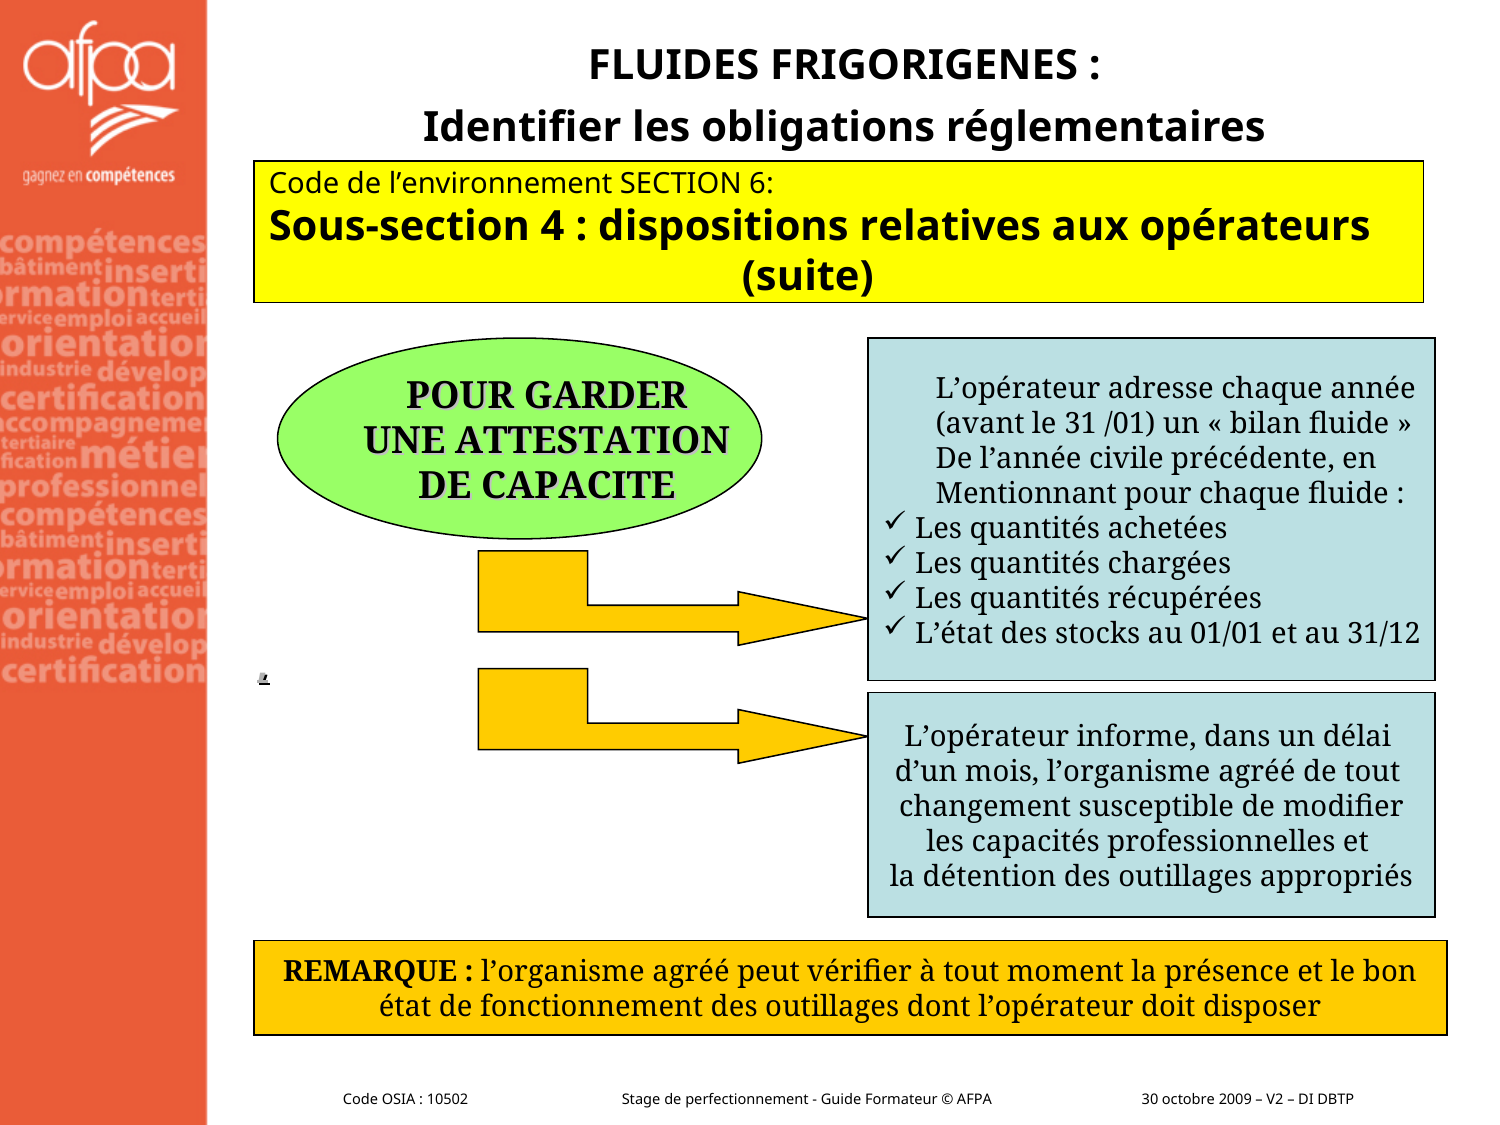

FLUIDES FRIGORIGENES :
Identifier les obligations réglementaires
Code de l’environnement SECTION 6:
Sous-section 4 : dispositions relatives aux opérateurs
 (suite)
# ,
POUR GARDER
UNE ATTESTATION
DE CAPACITE
 L’opérateur adresse chaque année
 (avant le 31 /01) un « bilan fluide »
 De l’année civile précédente, en
 Mentionnant pour chaque fluide :
 Les quantités achetées
 Les quantités chargées
 Les quantités récupérées
 L’état des stocks au 01/01 et au 31/12
L’opérateur informe, dans un délai
d’un mois, l’organisme agréé de tout
changement susceptible de modifier
les capacités professionnelles et
la détention des outillages appropriés
REMARQUE : l’organisme agréé peut vérifier à tout moment la présence et le bon
 état de fonctionnement des outillages dont l’opérateur doit disposer